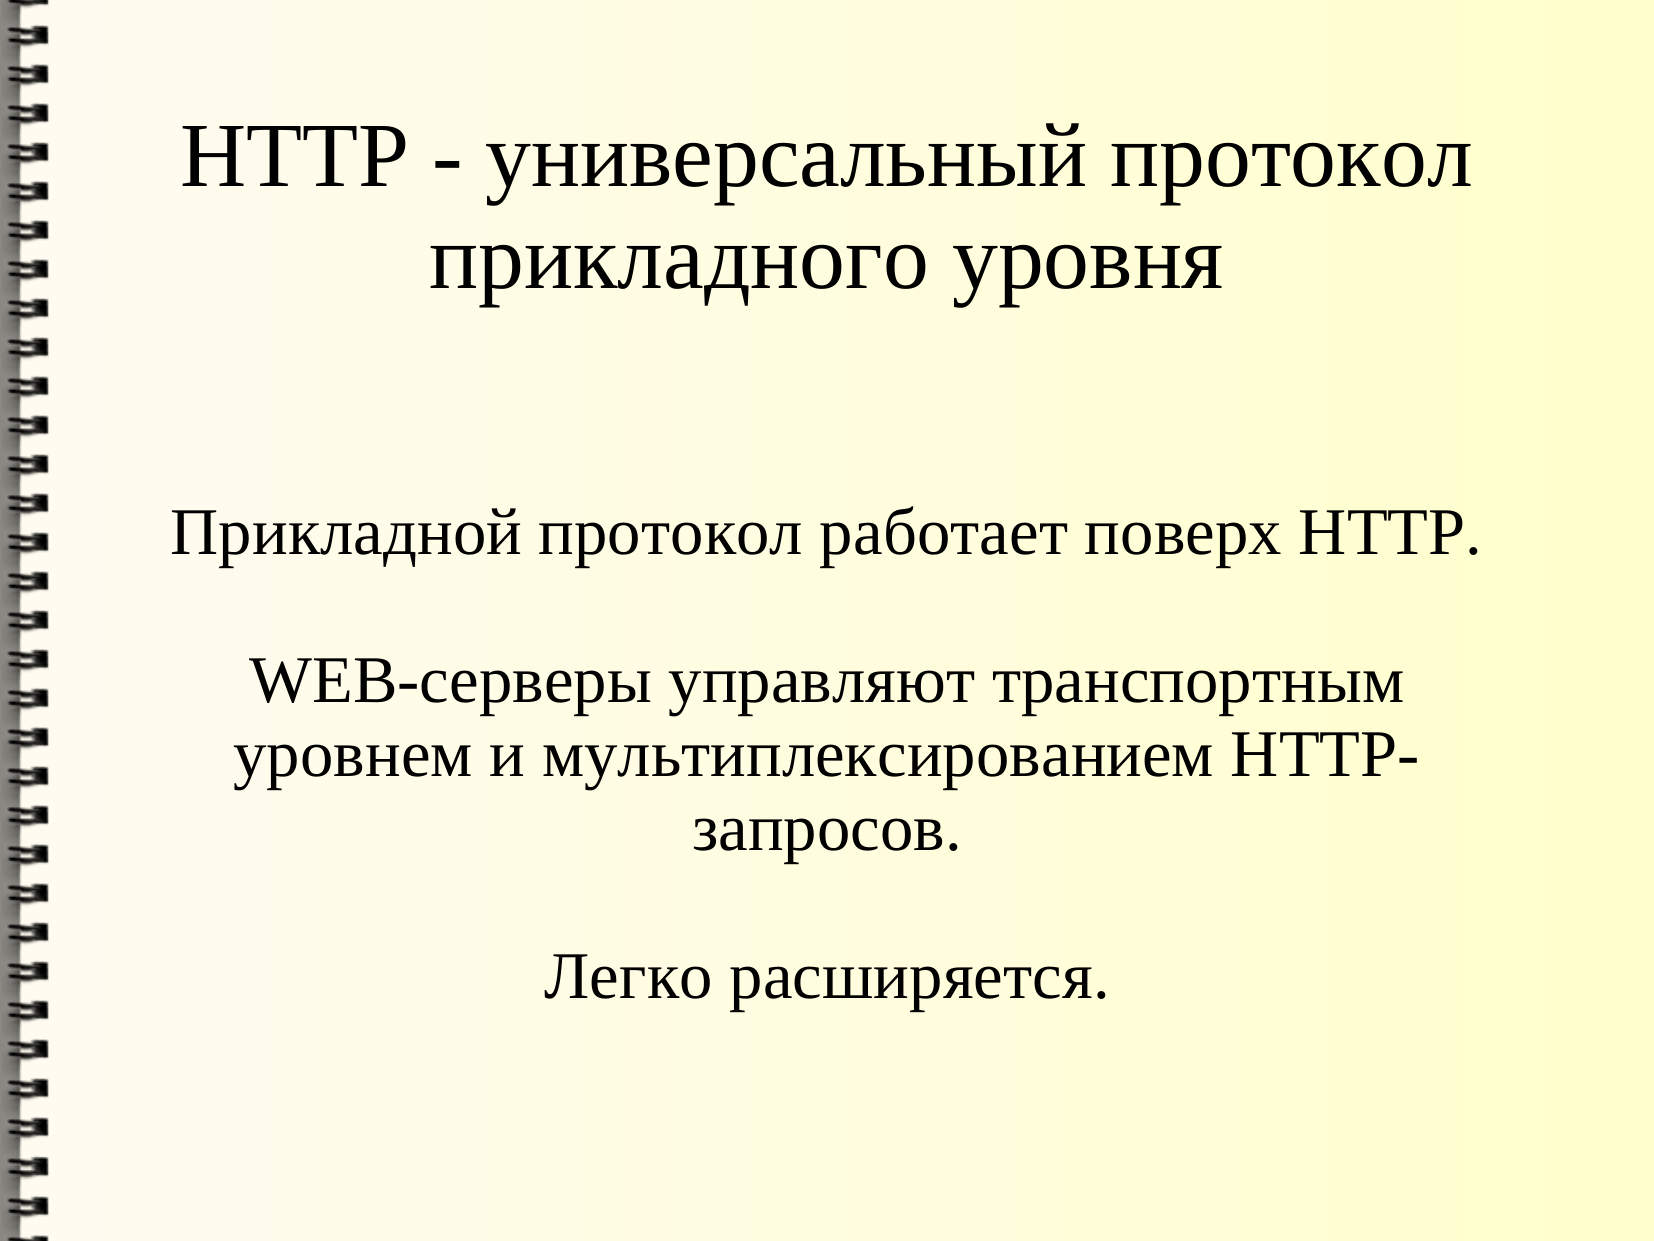

# HTTP - универсальный протокол прикладного уровня
Прикладной протокол работает поверх HTTP.
WEB-серверы управляют транспортным уровнем и мультиплексированием HTTP-запросов.
Легко расширяется.